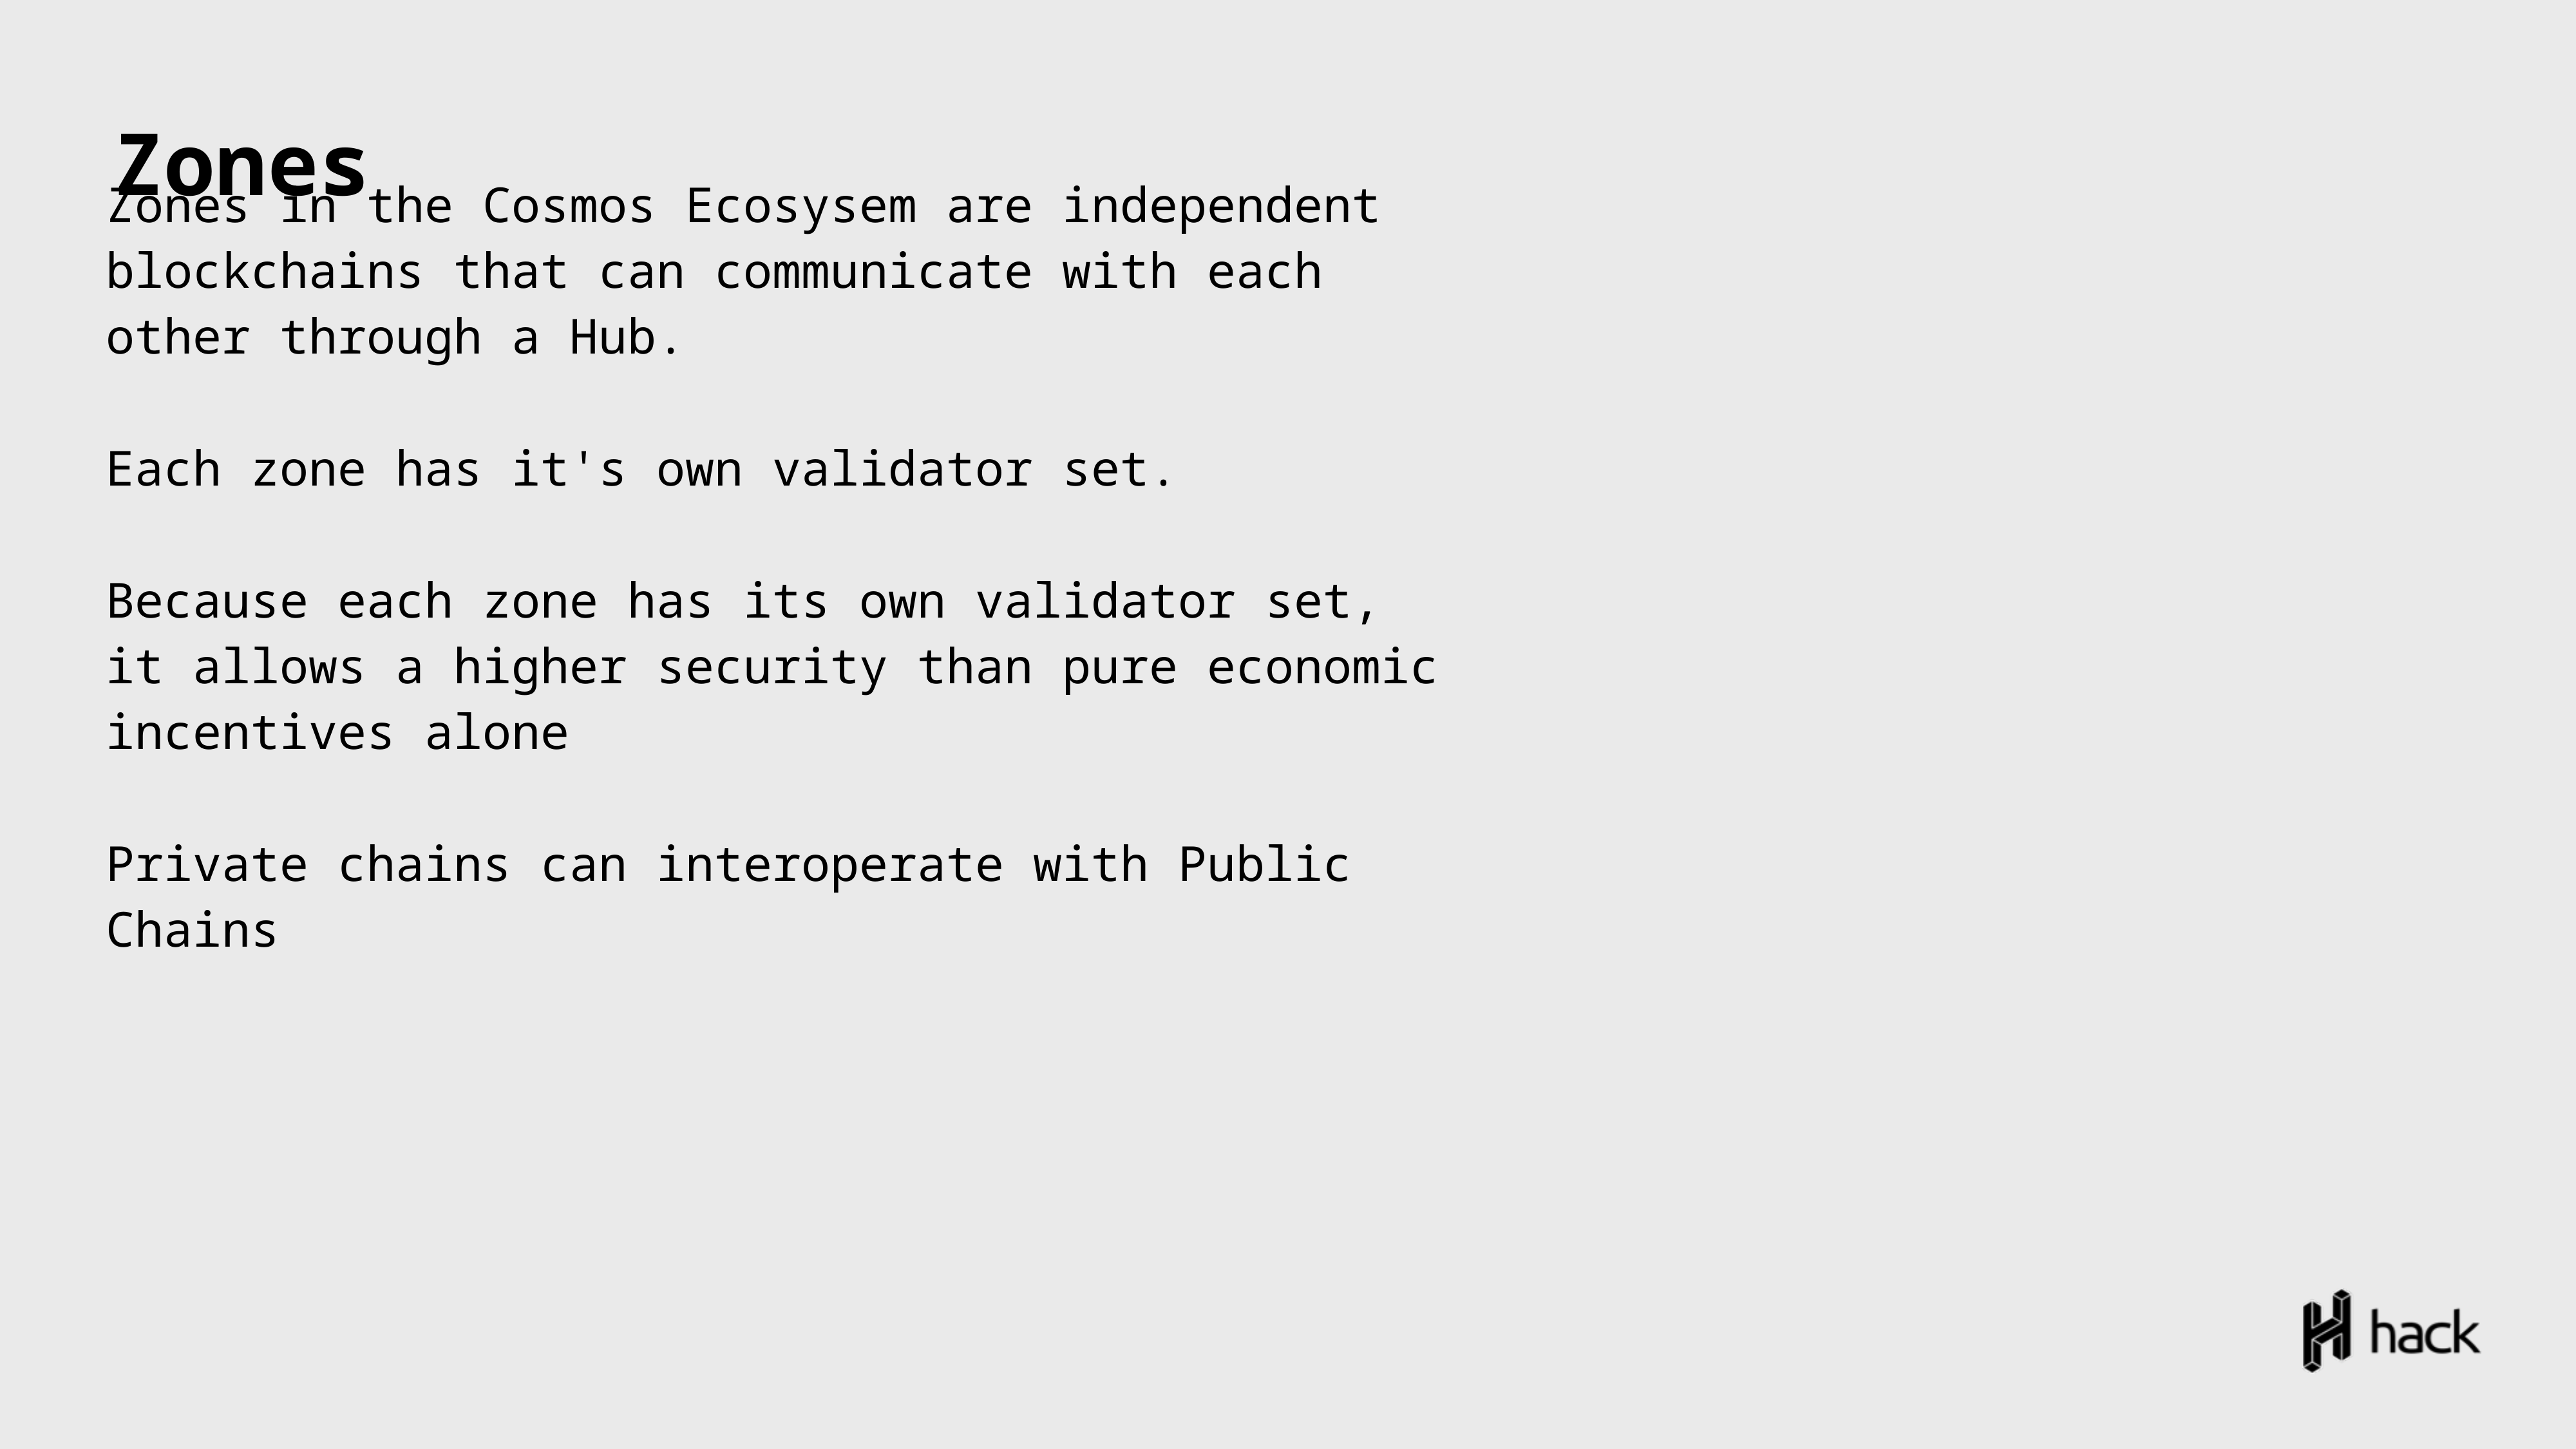

# Zones
Zones in the Cosmos Ecosysem are independent blockchains that can communicate with each other through a Hub.
Each zone has it's own validator set.
Because each zone has its own validator set, it allows a higher security than pure economic incentives alone
Private chains can interoperate with Public Chains